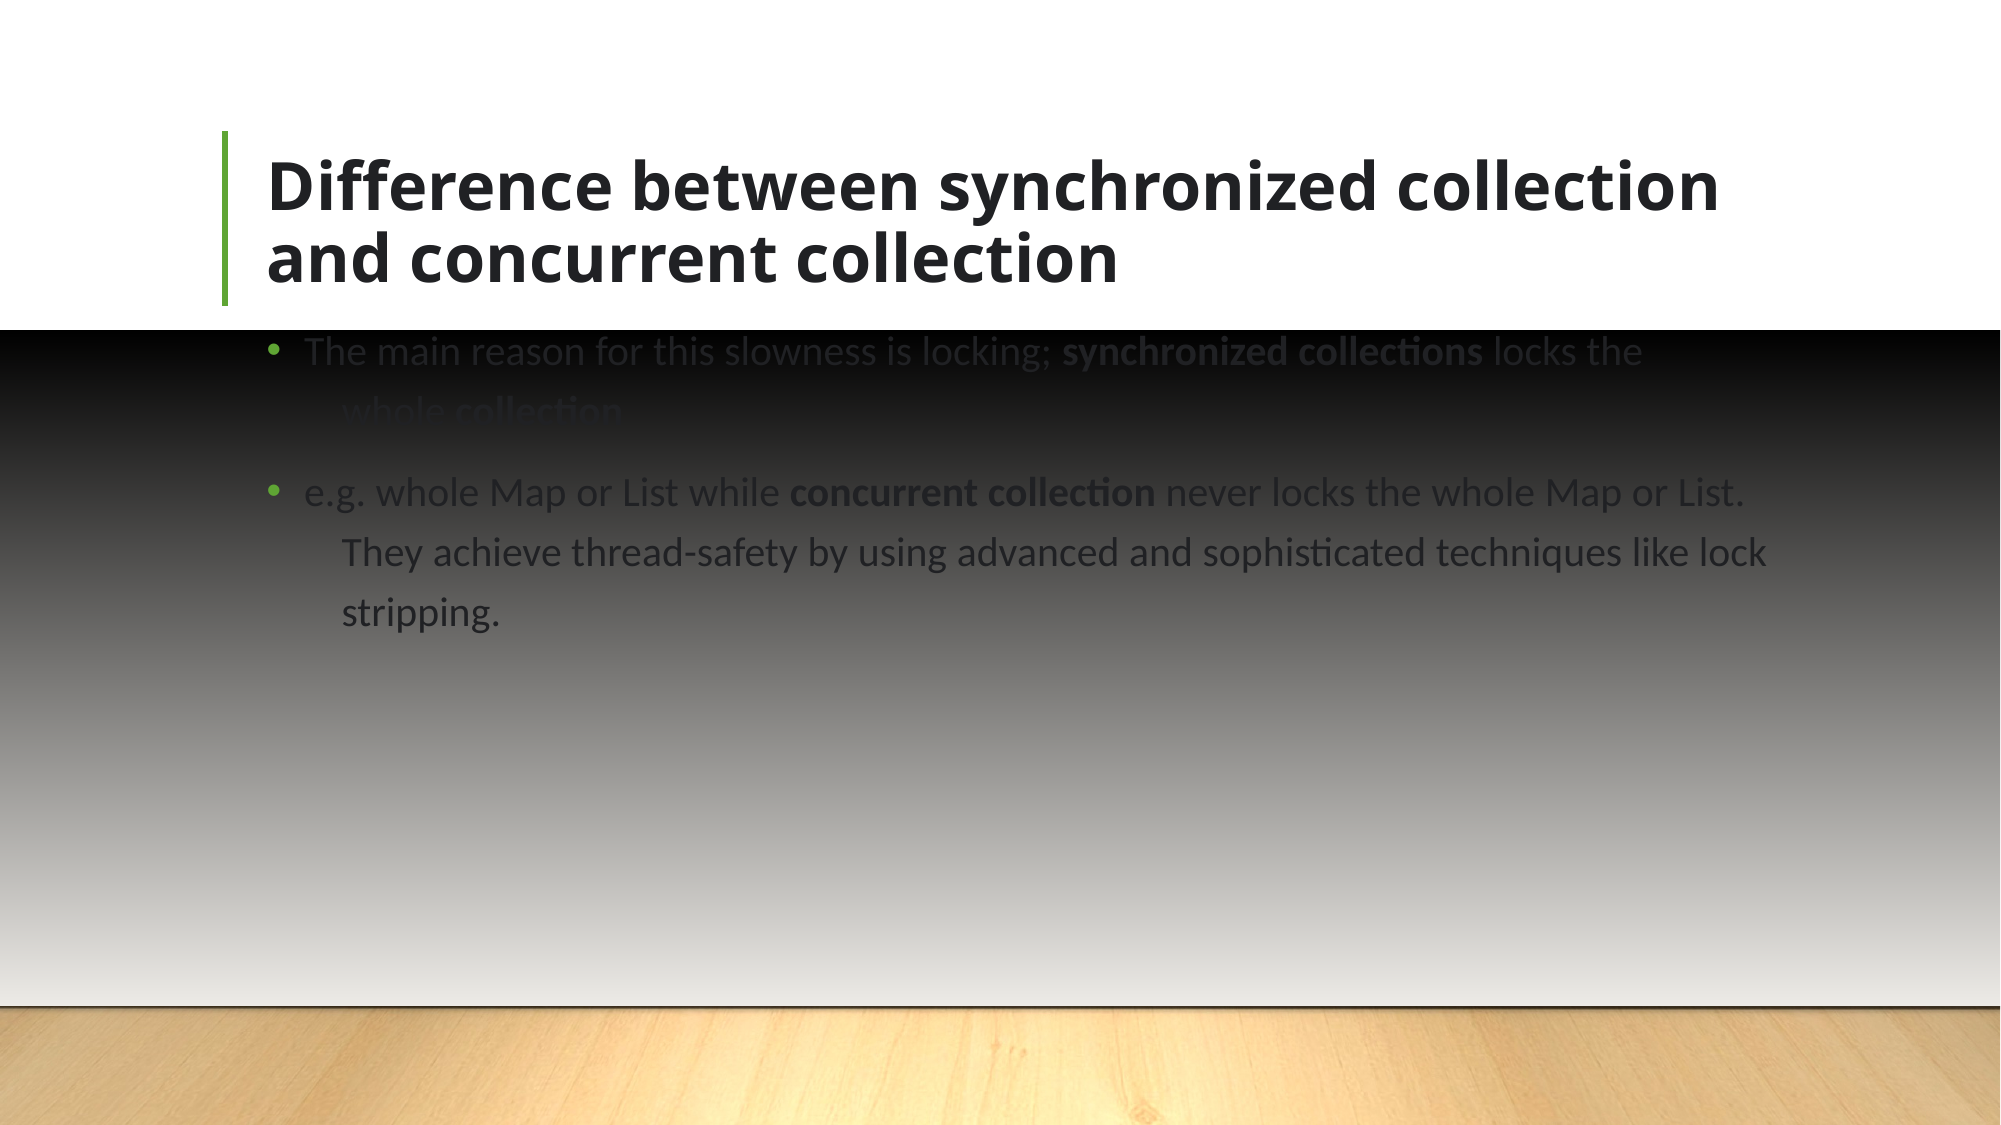

# Difference between synchronized collection and concurrent collection
The main reason for this slowness is locking; synchronized collections locks the whole collection
e.g. whole Map or List while concurrent collection never locks the whole Map or List. They achieve thread-safety by using advanced and sophisticated techniques like lock stripping.